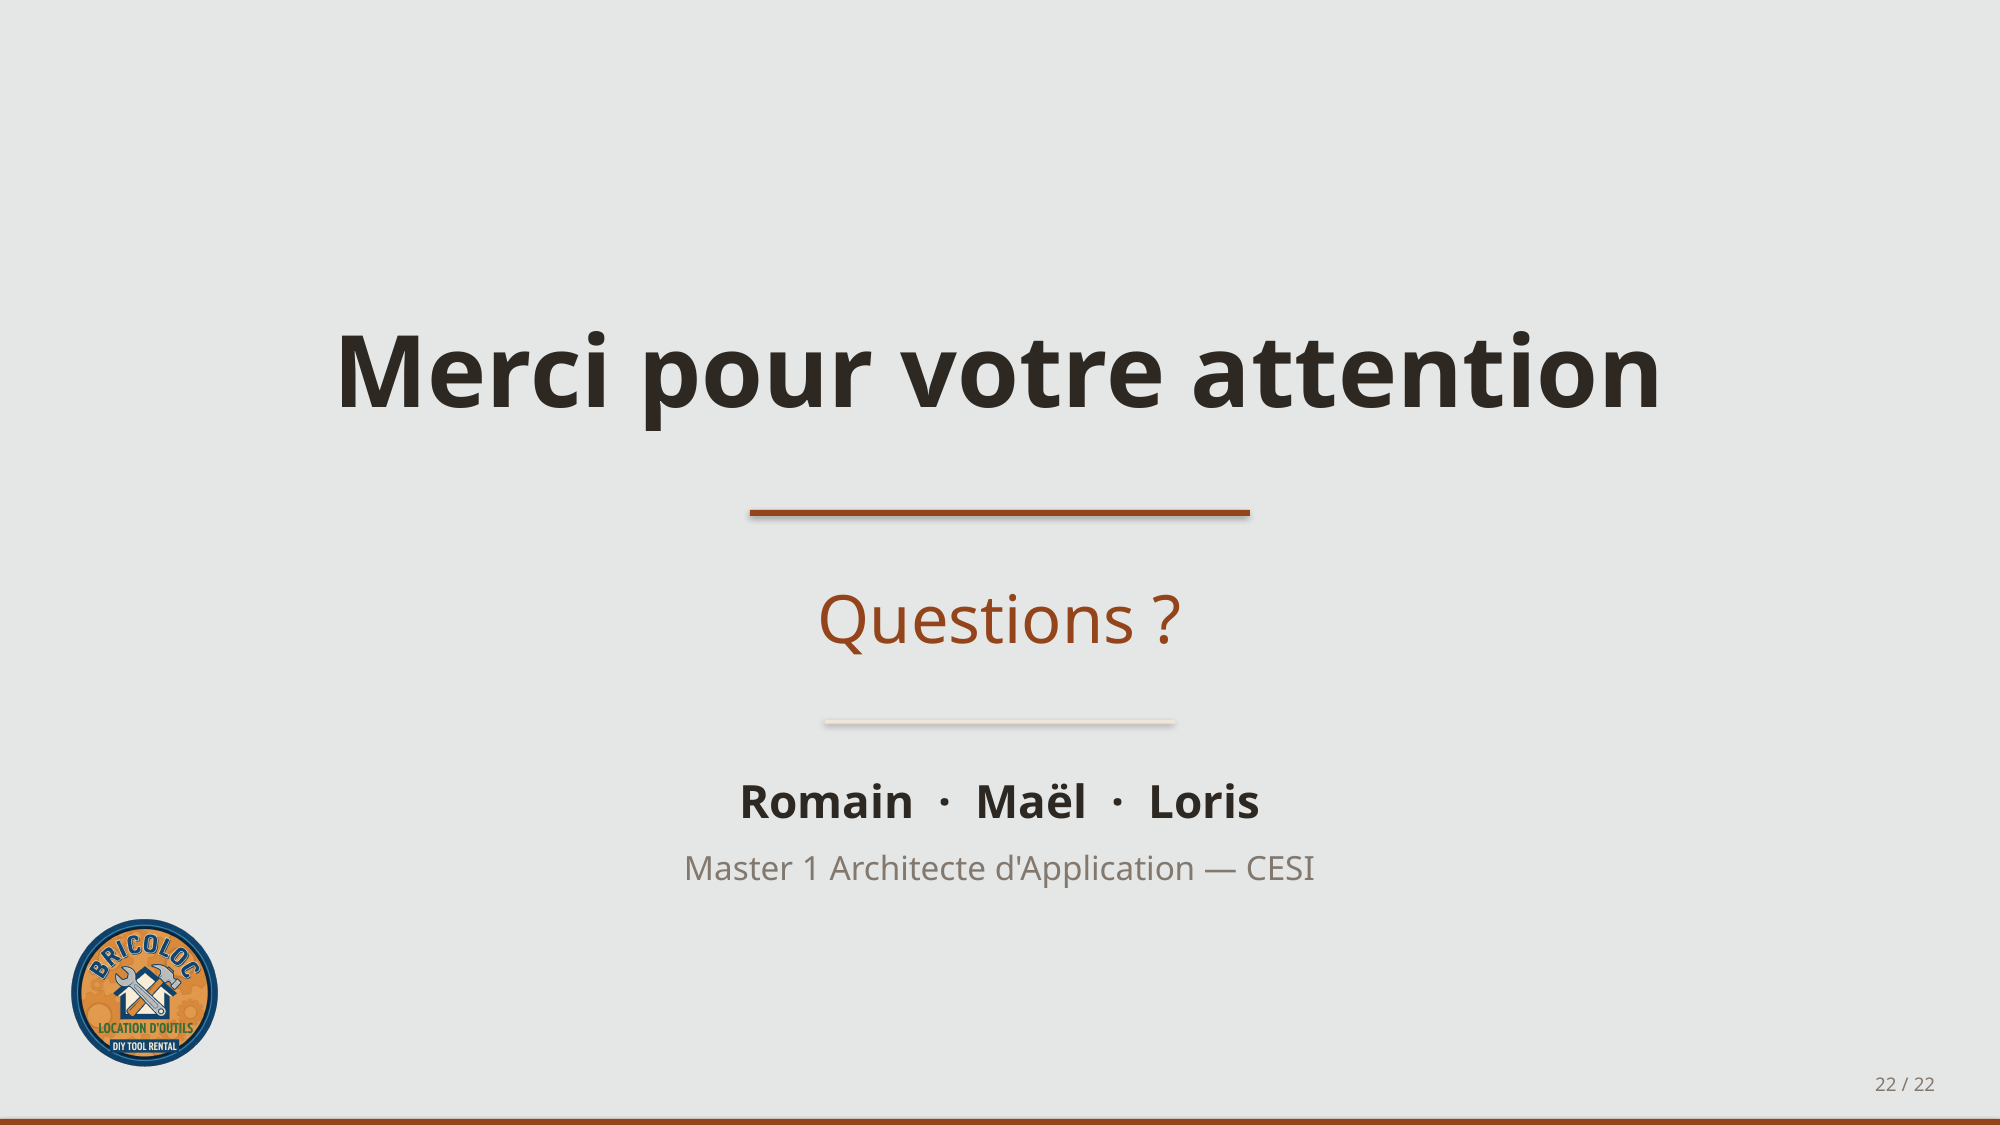

Merci pour votre attention
Questions ?
Romain · Maël · Loris
Master 1 Architecte d'Application — CESI
22 / 22